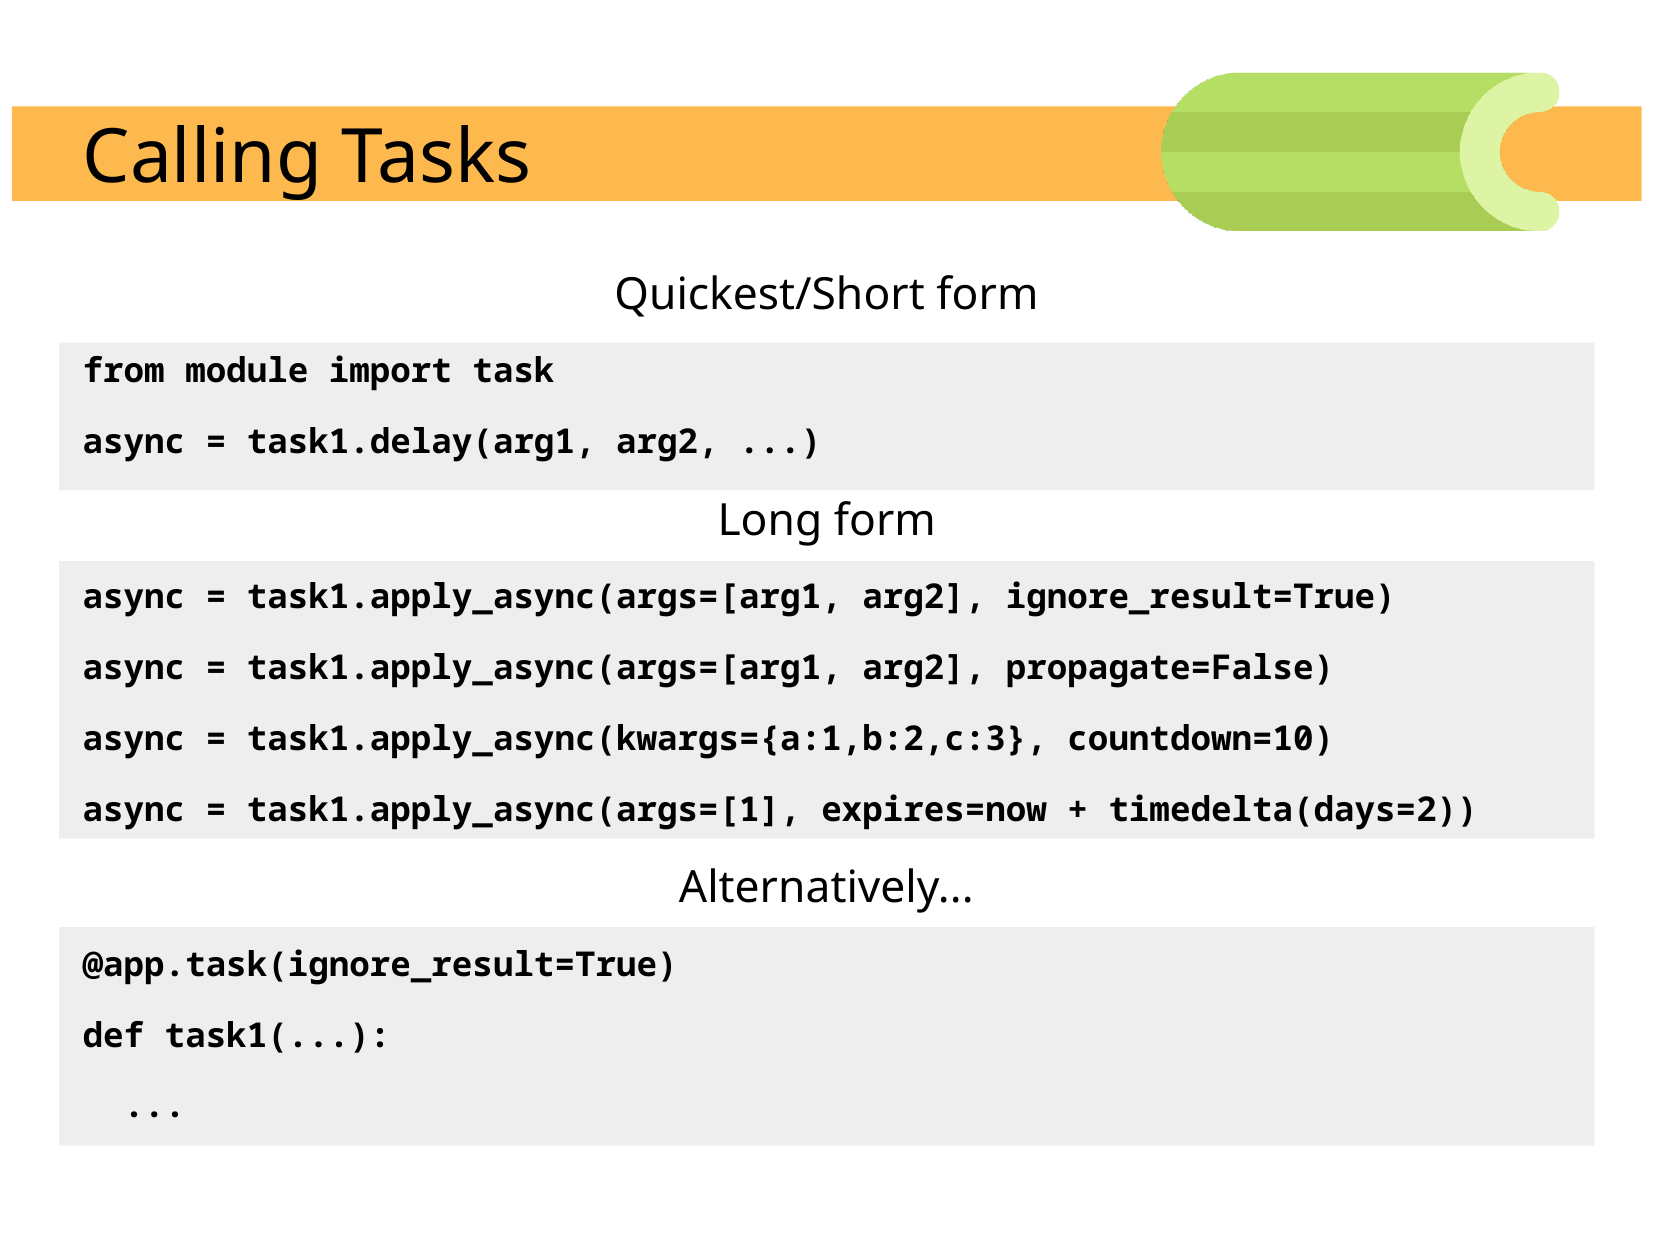

# Calling Tasks
Quickest/Short form
from module import task
async = task1.delay(arg1, arg2, ...)
Long form
async = task1.apply_async(args=[arg1, arg2], ignore_result=True)
async = task1.apply_async(args=[arg1, arg2], propagate=False)
async = task1.apply_async(kwargs={a:1,b:2,c:3}, countdown=10)
async = task1.apply_async(args=[1], expires=now + timedelta(days=2))
Alternatively...
@app.task(ignore_result=True)
def task1(...):
 ...